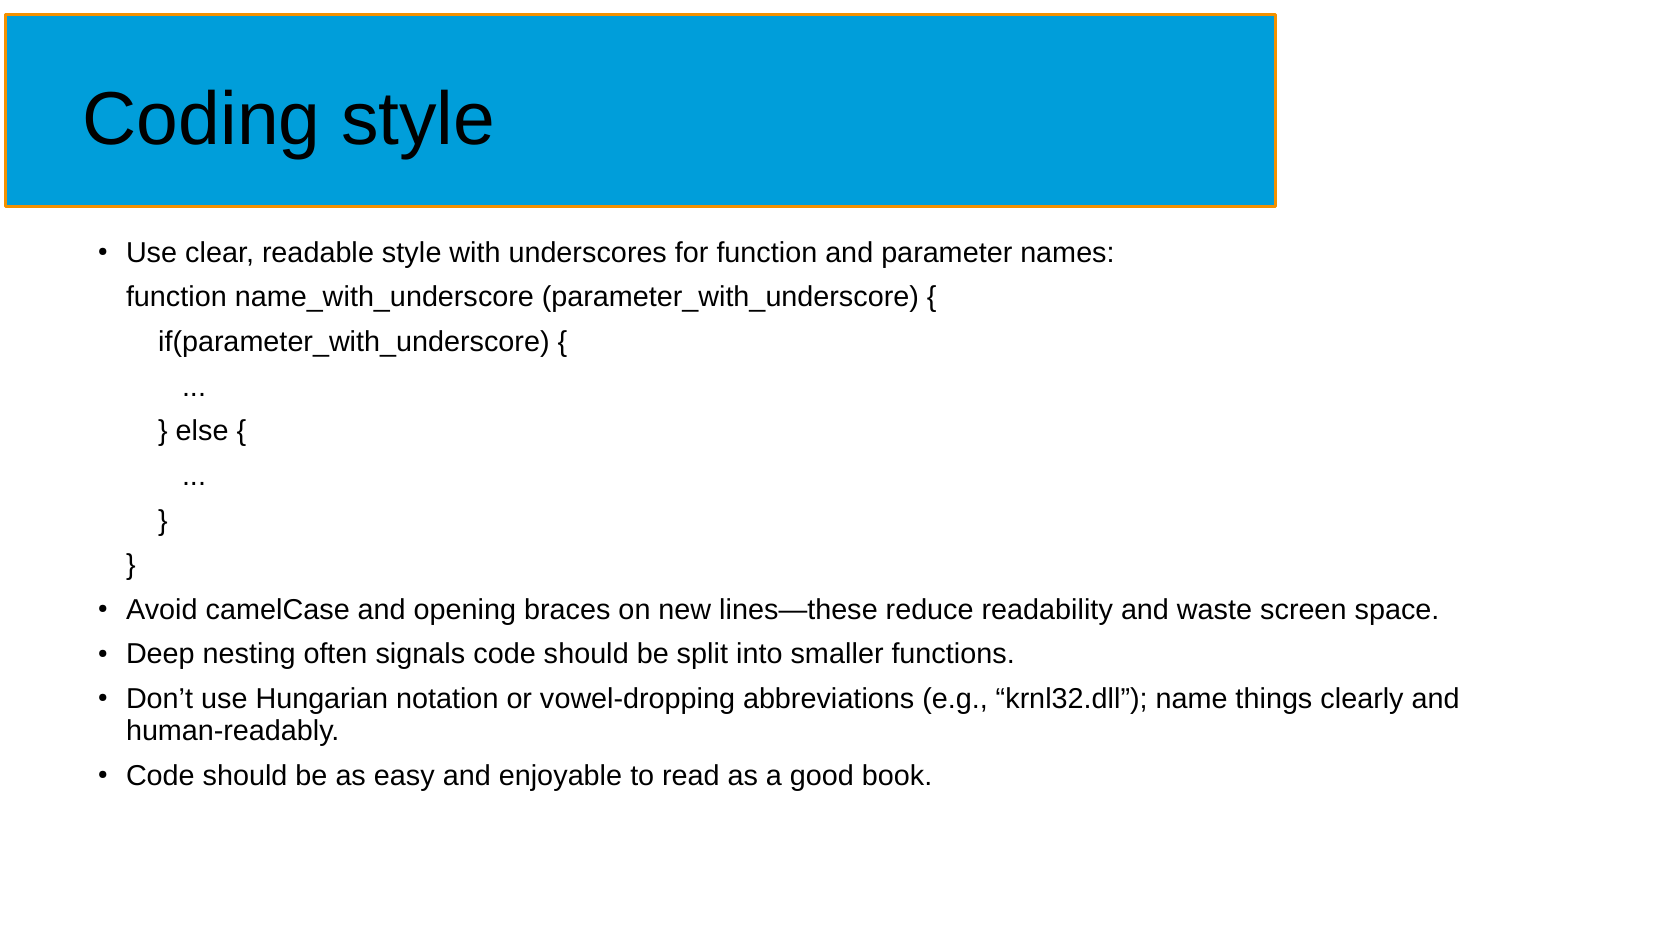

# Coding style
Use clear, readable style with underscores for function and parameter names:
function name_with_underscore (parameter_with_underscore) {
 if(parameter_with_underscore) {
 ...
 } else {
 ...
 }
}
Avoid camelCase and opening braces on new lines—these reduce readability and waste screen space.
Deep nesting often signals code should be split into smaller functions.
Don’t use Hungarian notation or vowel-dropping abbreviations (e.g., “krnl32.dll”); name things clearly and human-readably.
Code should be as easy and enjoyable to read as a good book.